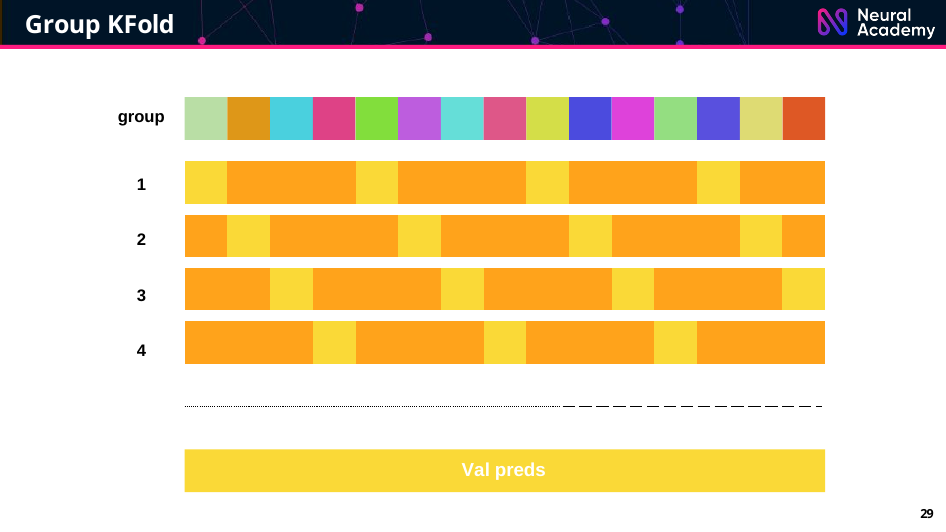

Group KFold
group
1
2
3
4
| | | | | | | | | | | | | | | |
| --- | --- | --- | --- | --- | --- | --- | --- | --- | --- | --- | --- | --- | --- | --- |
| | | | | | | | | | | | | | | |
| | | | | | | | | | | | | | | |
| | | | | | | | | | | | | | | |
Val preds